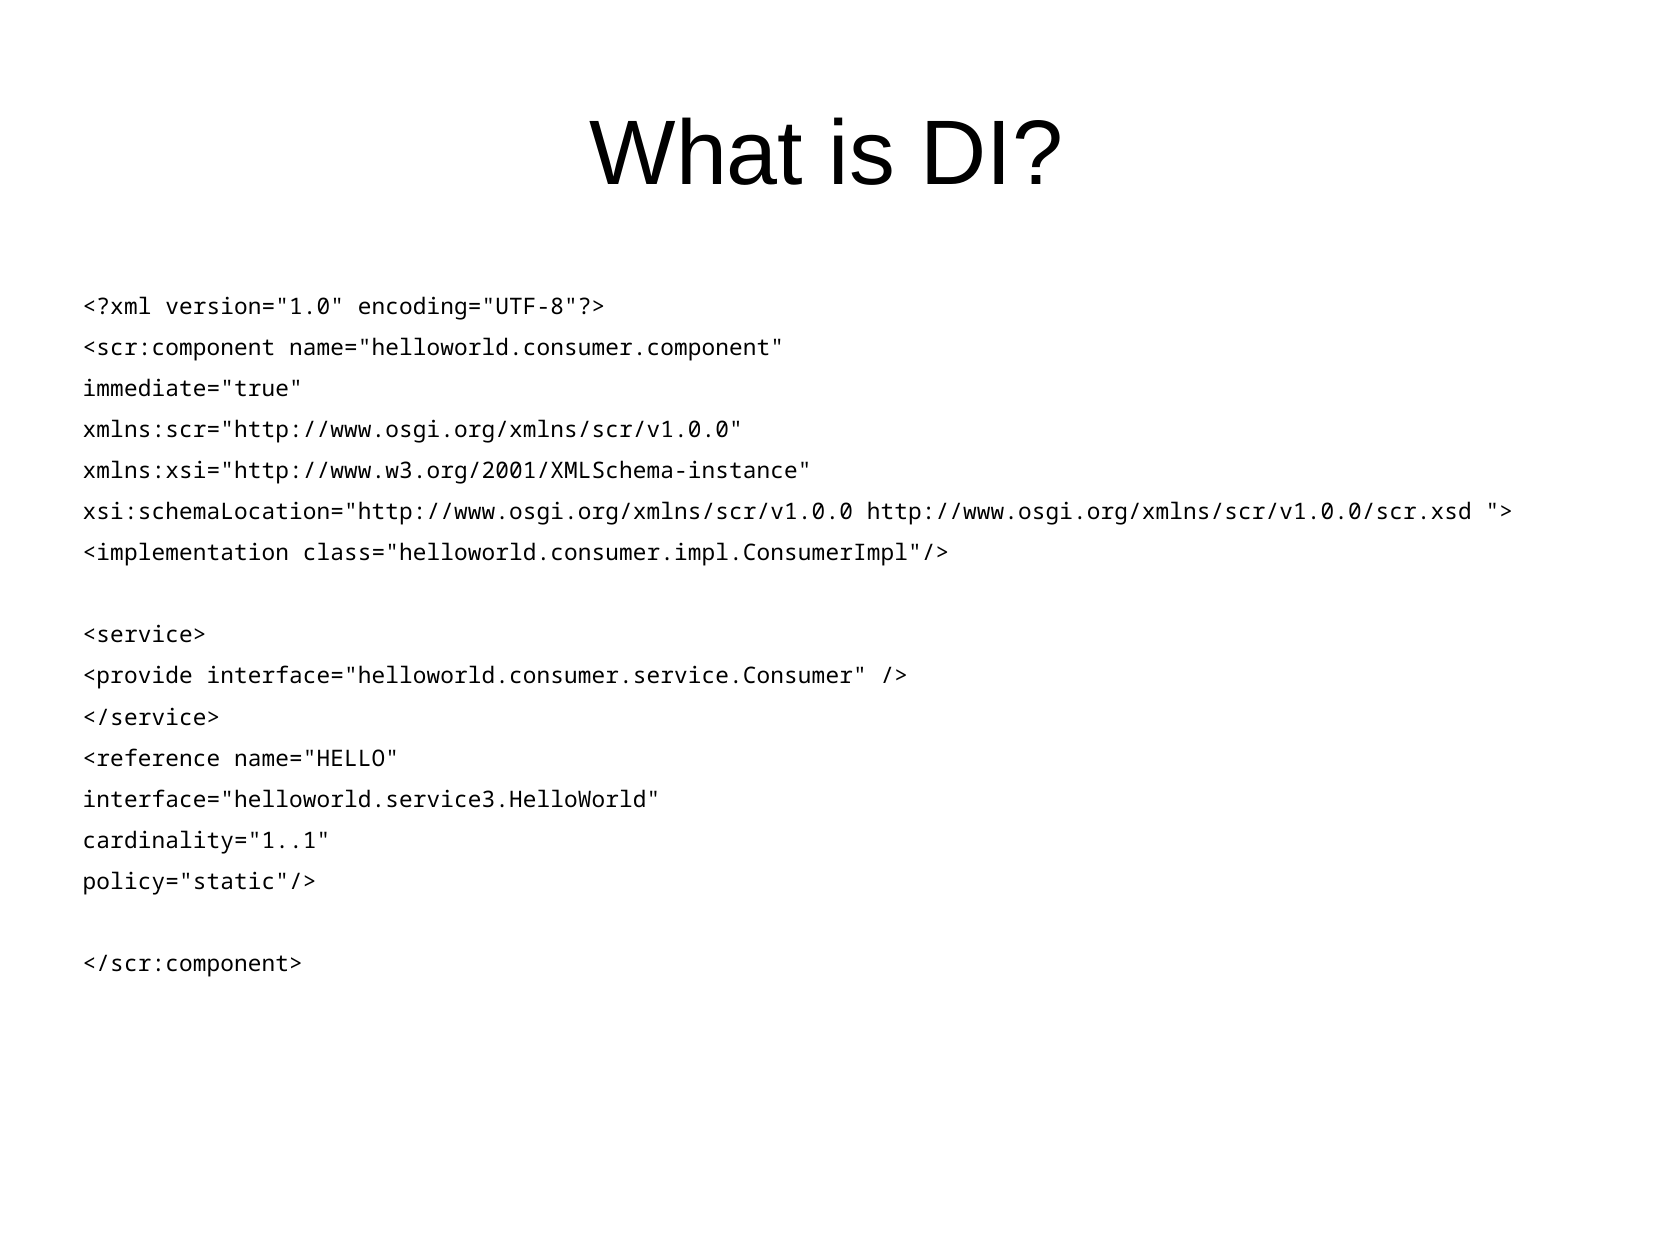

# What is DI?
<?xml version="1.0" encoding="UTF-8"?>
<scr:component name="helloworld.consumer.component"
immediate="true"
xmlns:scr="http://www.osgi.org/xmlns/scr/v1.0.0"
xmlns:xsi="http://www.w3.org/2001/XMLSchema-instance"
xsi:schemaLocation="http://www.osgi.org/xmlns/scr/v1.0.0 http://www.osgi.org/xmlns/scr/v1.0.0/scr.xsd ">
<implementation class="helloworld.consumer.impl.ConsumerImpl"/>
<service>
<provide interface="helloworld.consumer.service.Consumer" />
</service>
<reference name="HELLO"
interface="helloworld.service3.HelloWorld"
cardinality="1..1"
policy="static"/>
</scr:component>